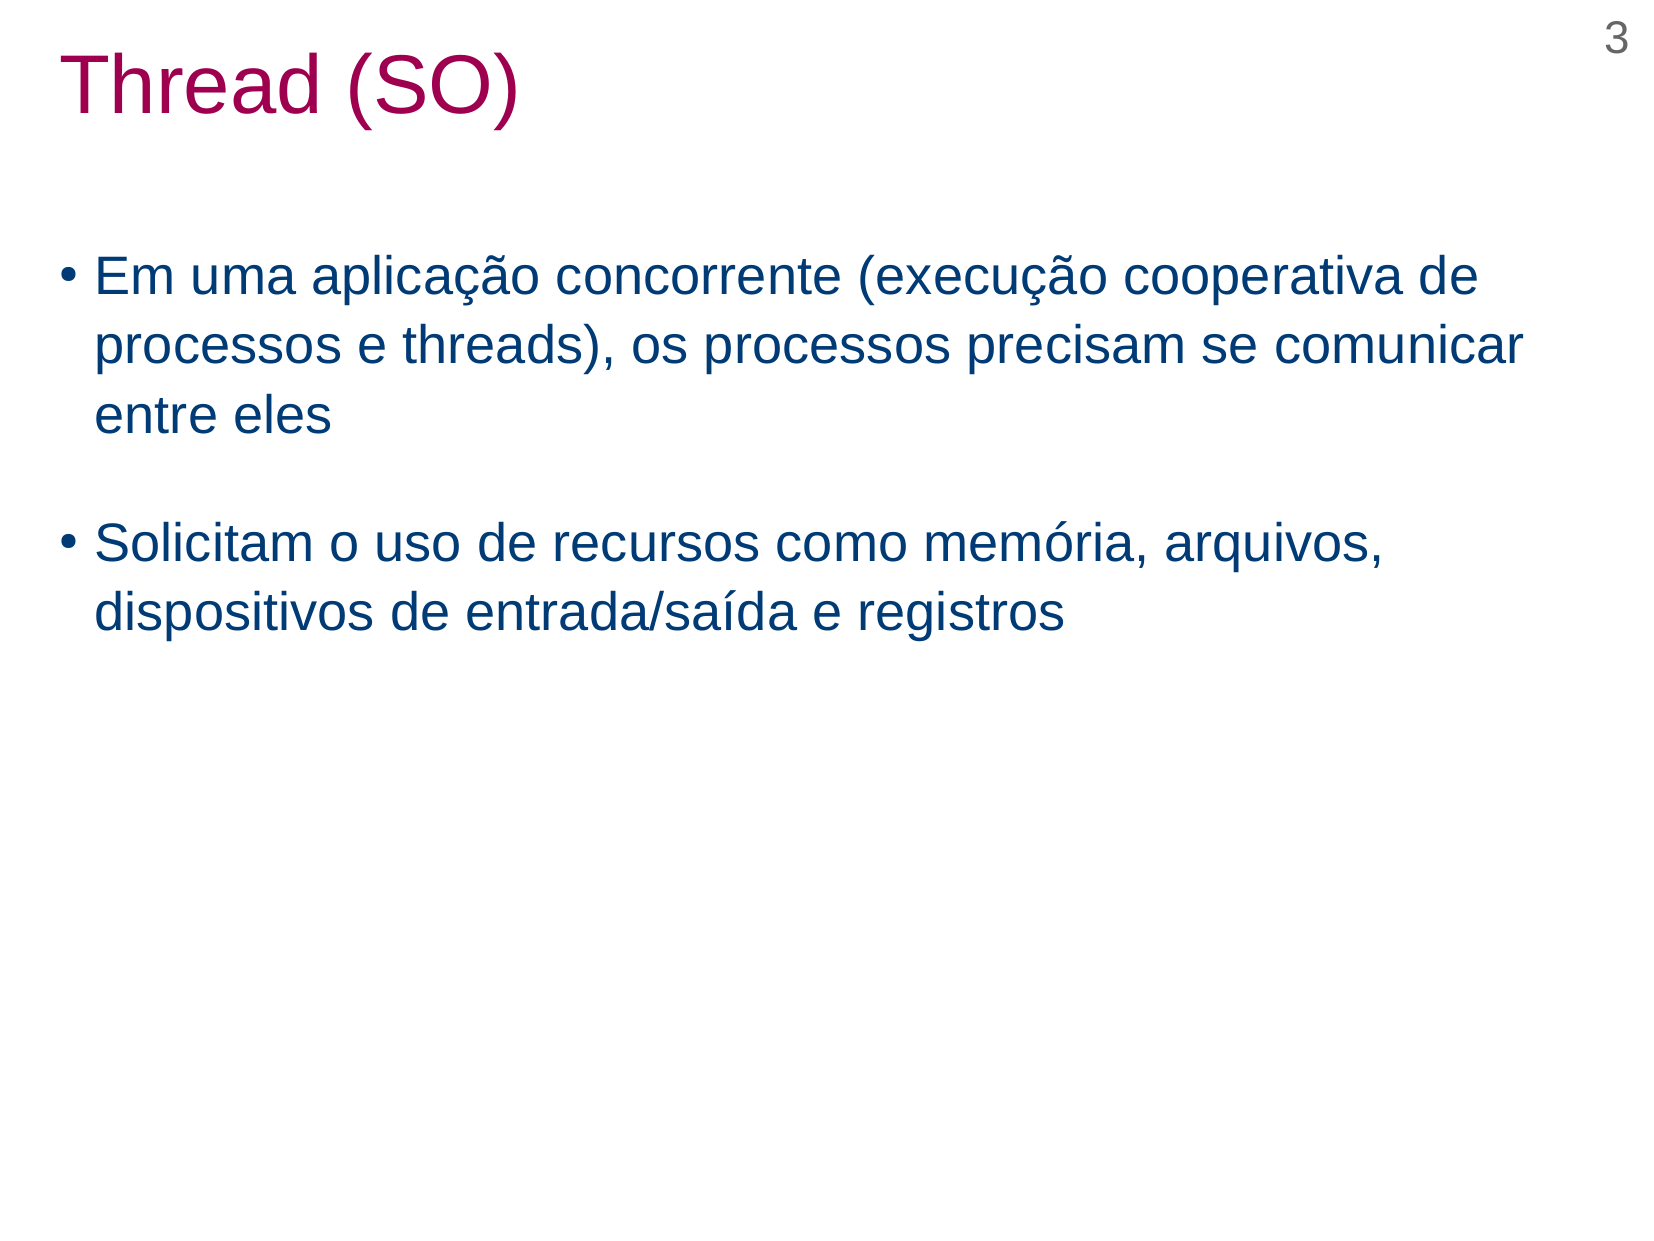

3
# Thread (SO)
Em uma aplicação concorrente (execução cooperativa de processos e threads), os processos precisam se comunicar entre eles
Solicitam o uso de recursos como memória, arquivos, dispositivos de entrada/saída e registros